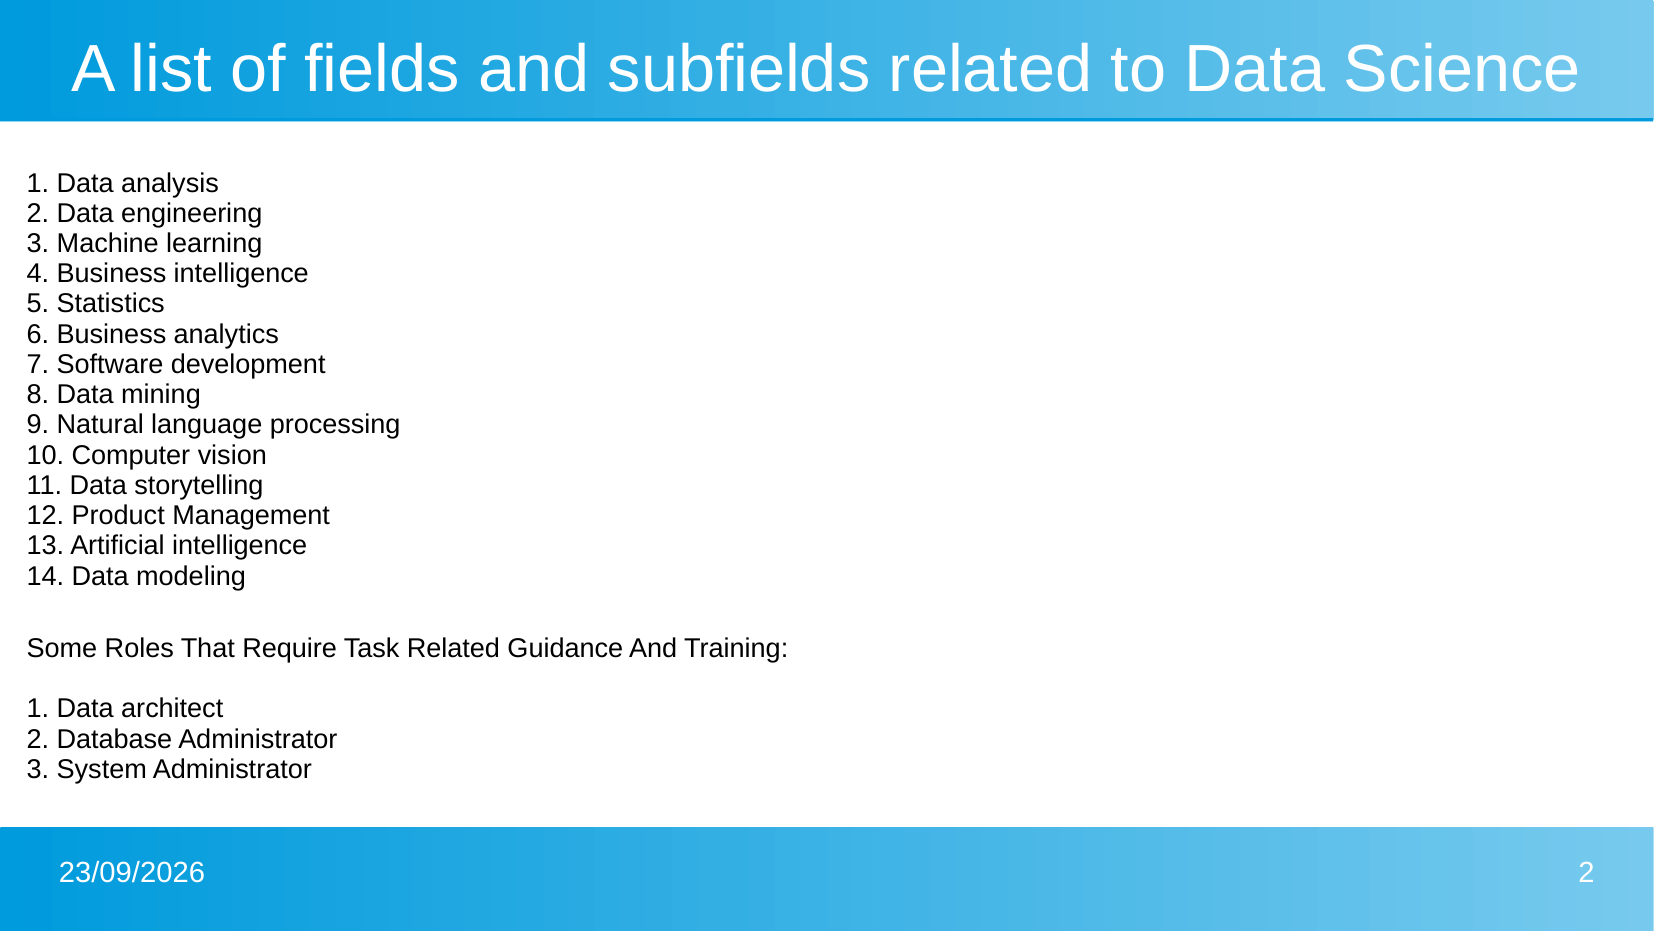

# A list of fields and subfields related to Data Science
1. Data analysis
2. Data engineering
3. Machine learning
4. Business intelligence
5. Statistics
6. Business analytics
7. Software development
8. Data mining
9. Natural language processing
10. Computer vision
11. Data storytelling
12. Product Management
13. Artificial intelligence
14. Data modeling
Some Roles That Require Task Related Guidance And Training:
1. Data architect
2. Database Administrator
3. System Administrator
2